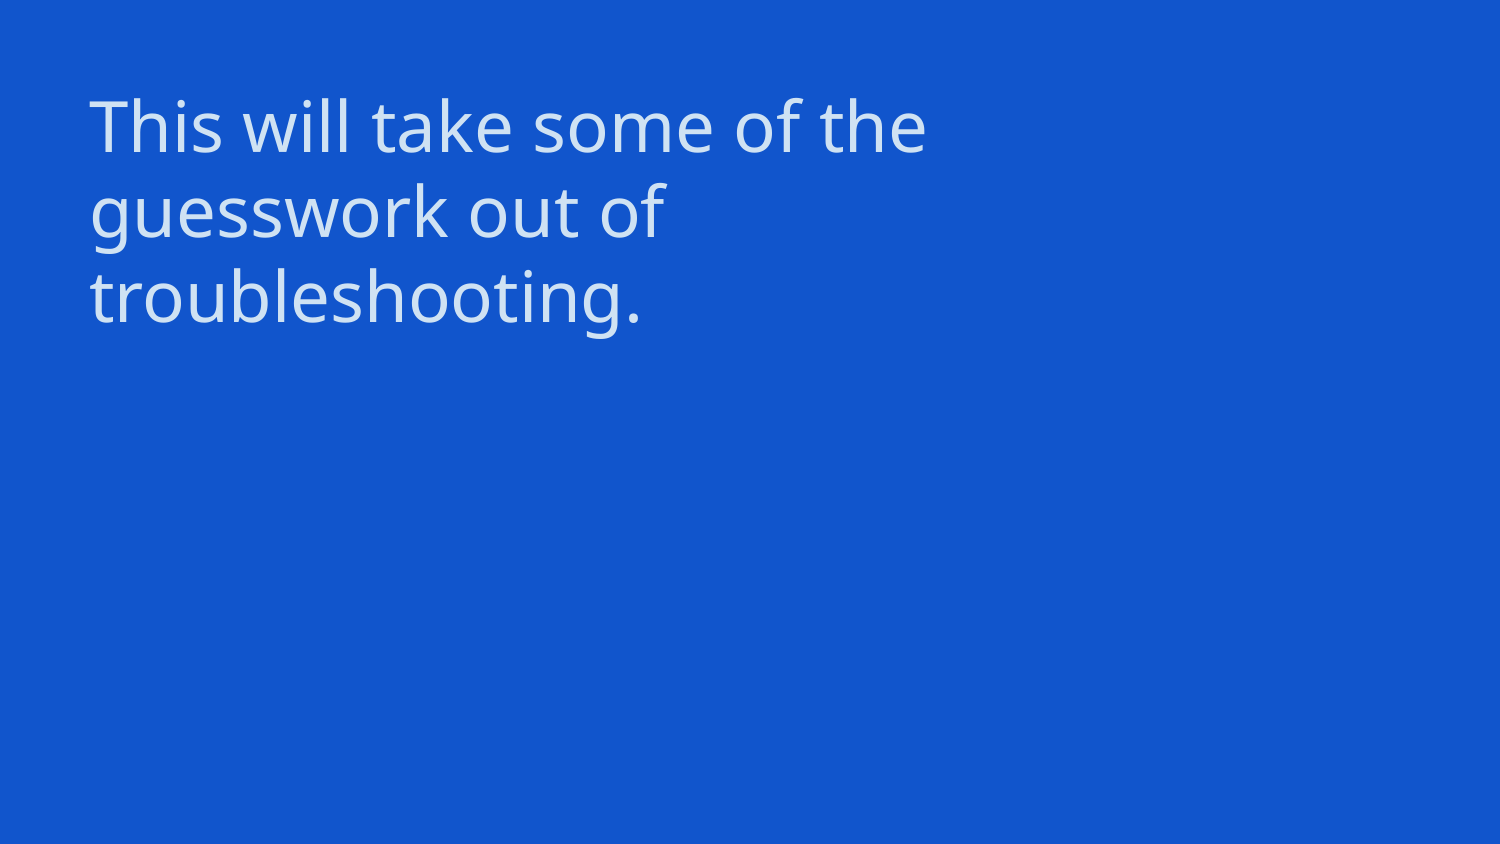

This will take some of the guesswork out of troubleshooting.